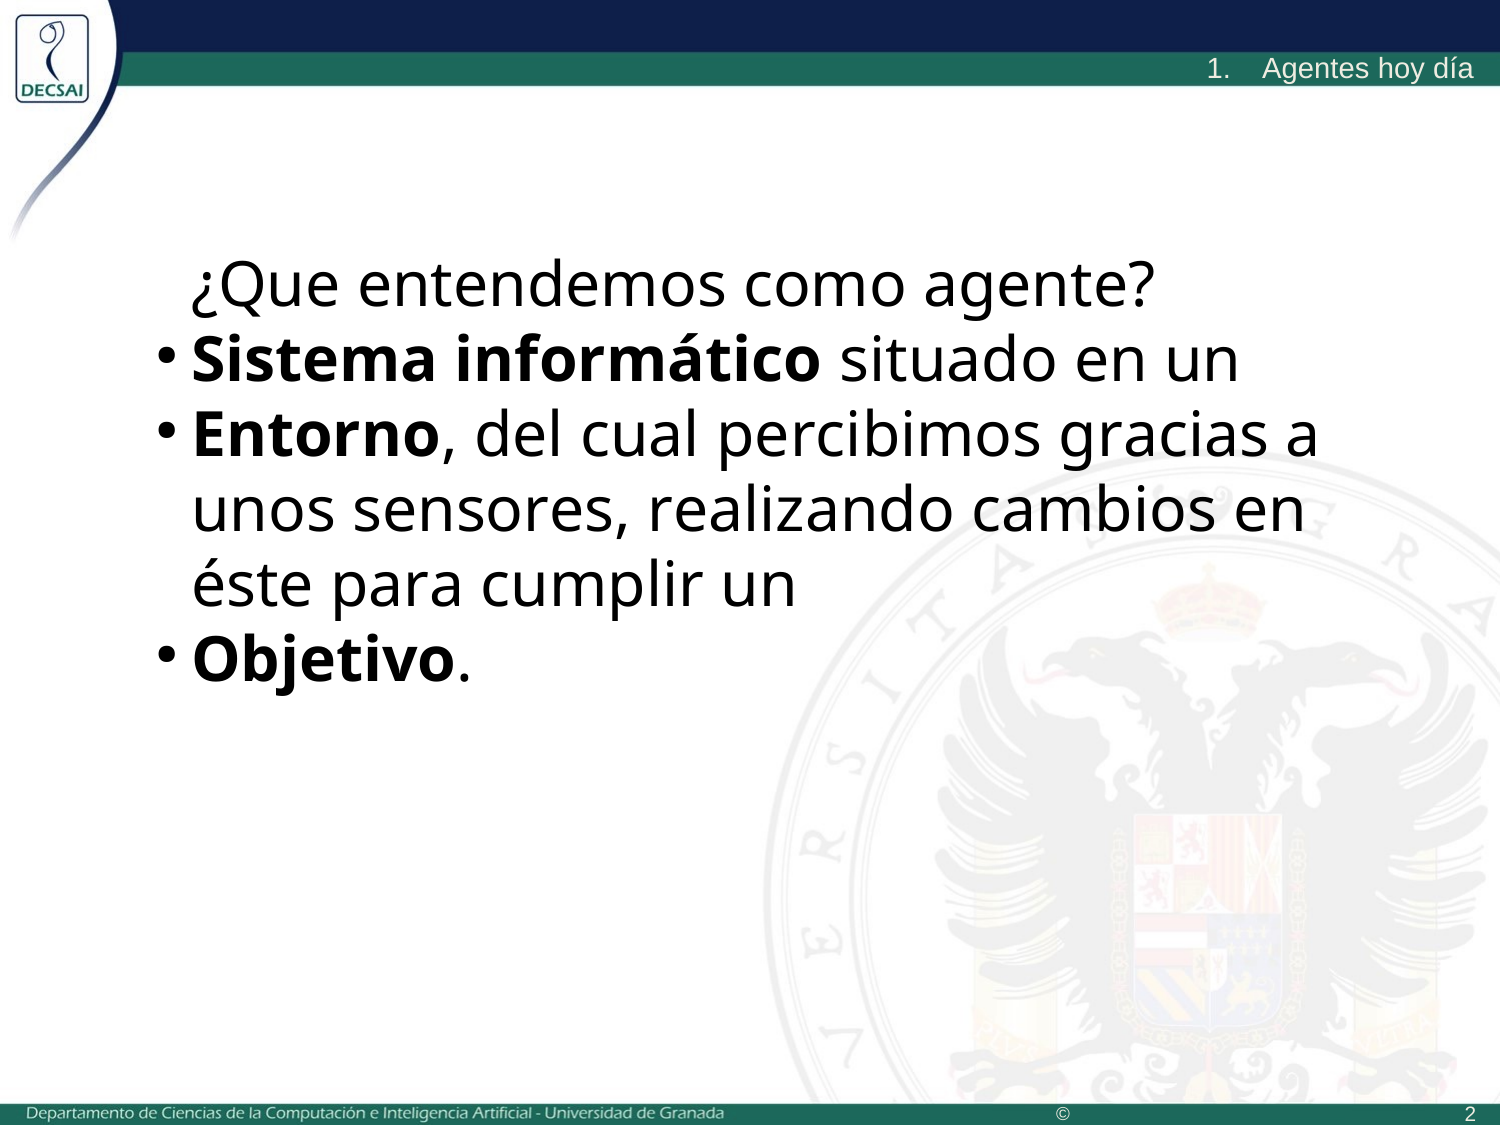

#
1. Agentes hoy día
¿Que entendemos como agente?
Sistema informático situado en un
Entorno, del cual percibimos gracias a unos sensores, realizando cambios en éste para cumplir un
Objetivo.